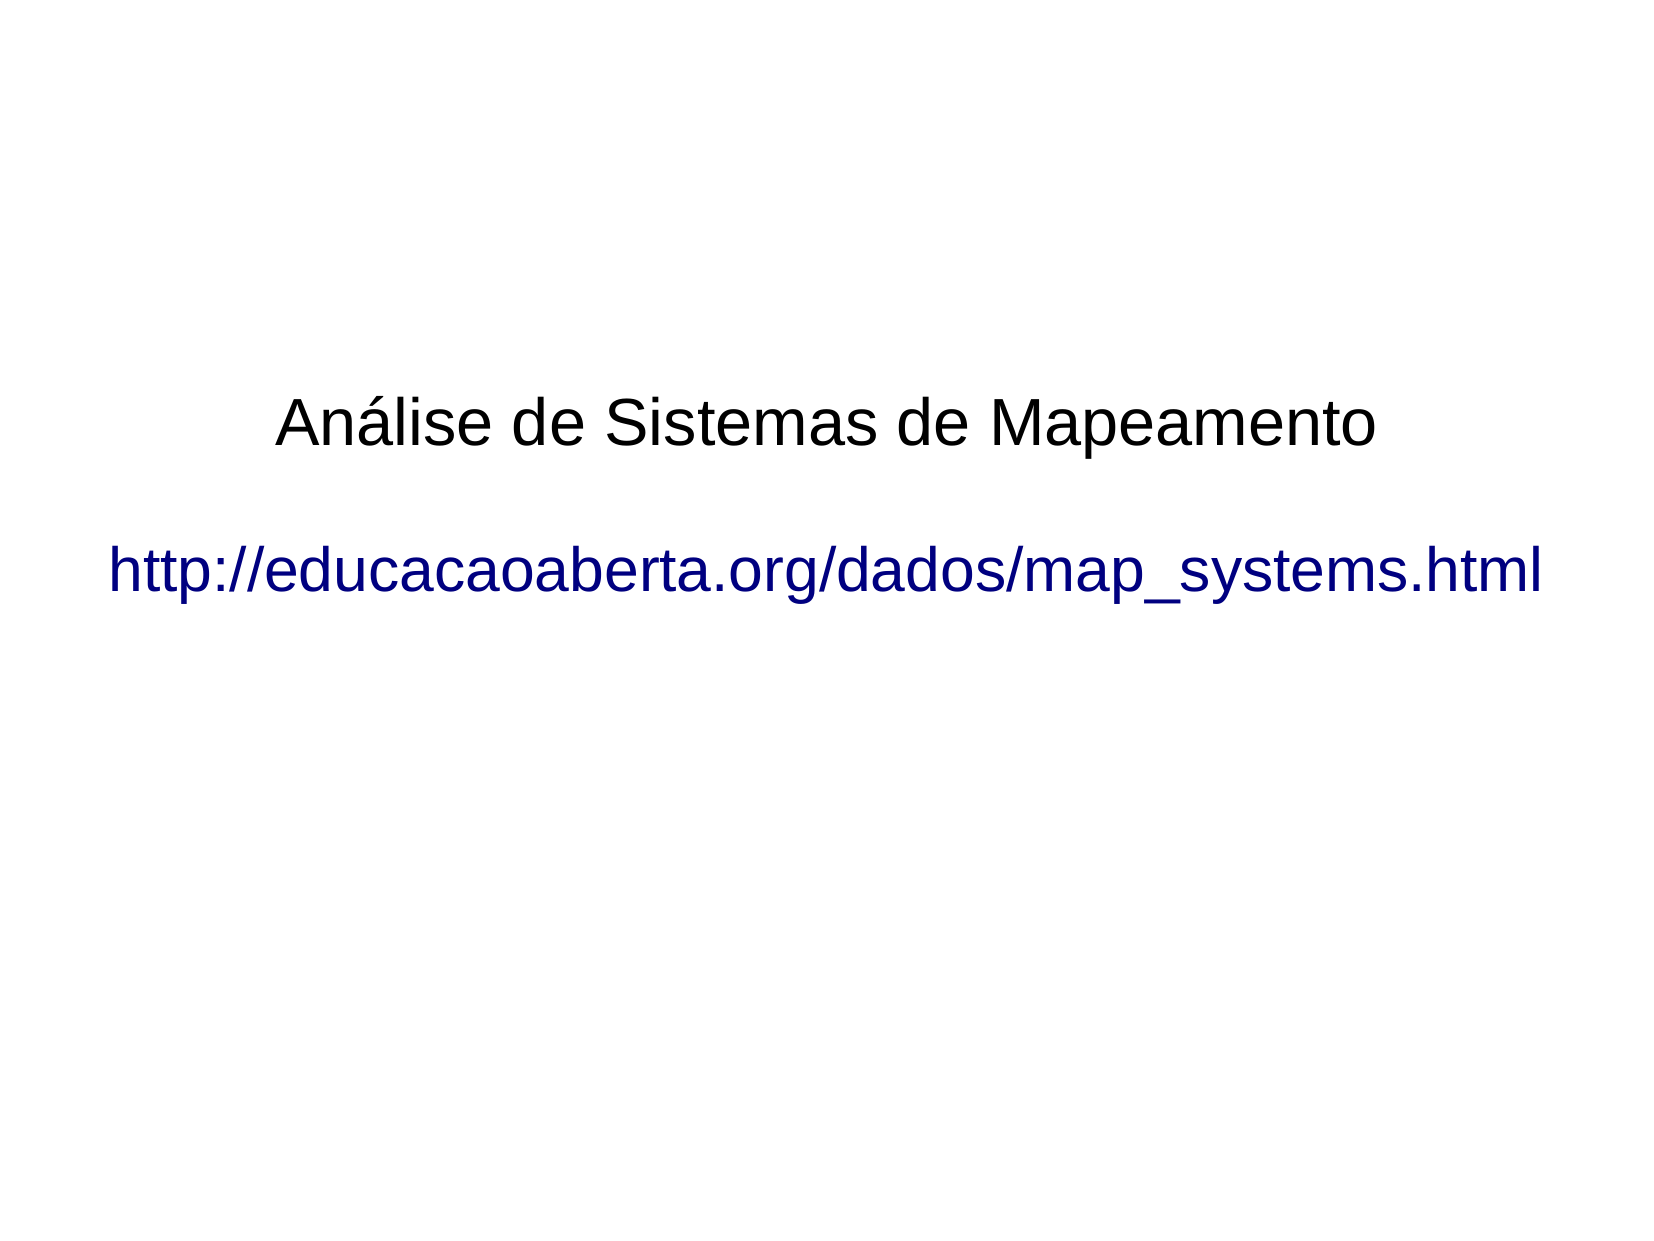

# Análise de Sistemas de Mapeamento
http://educacaoaberta.org/dados/map_systems.html